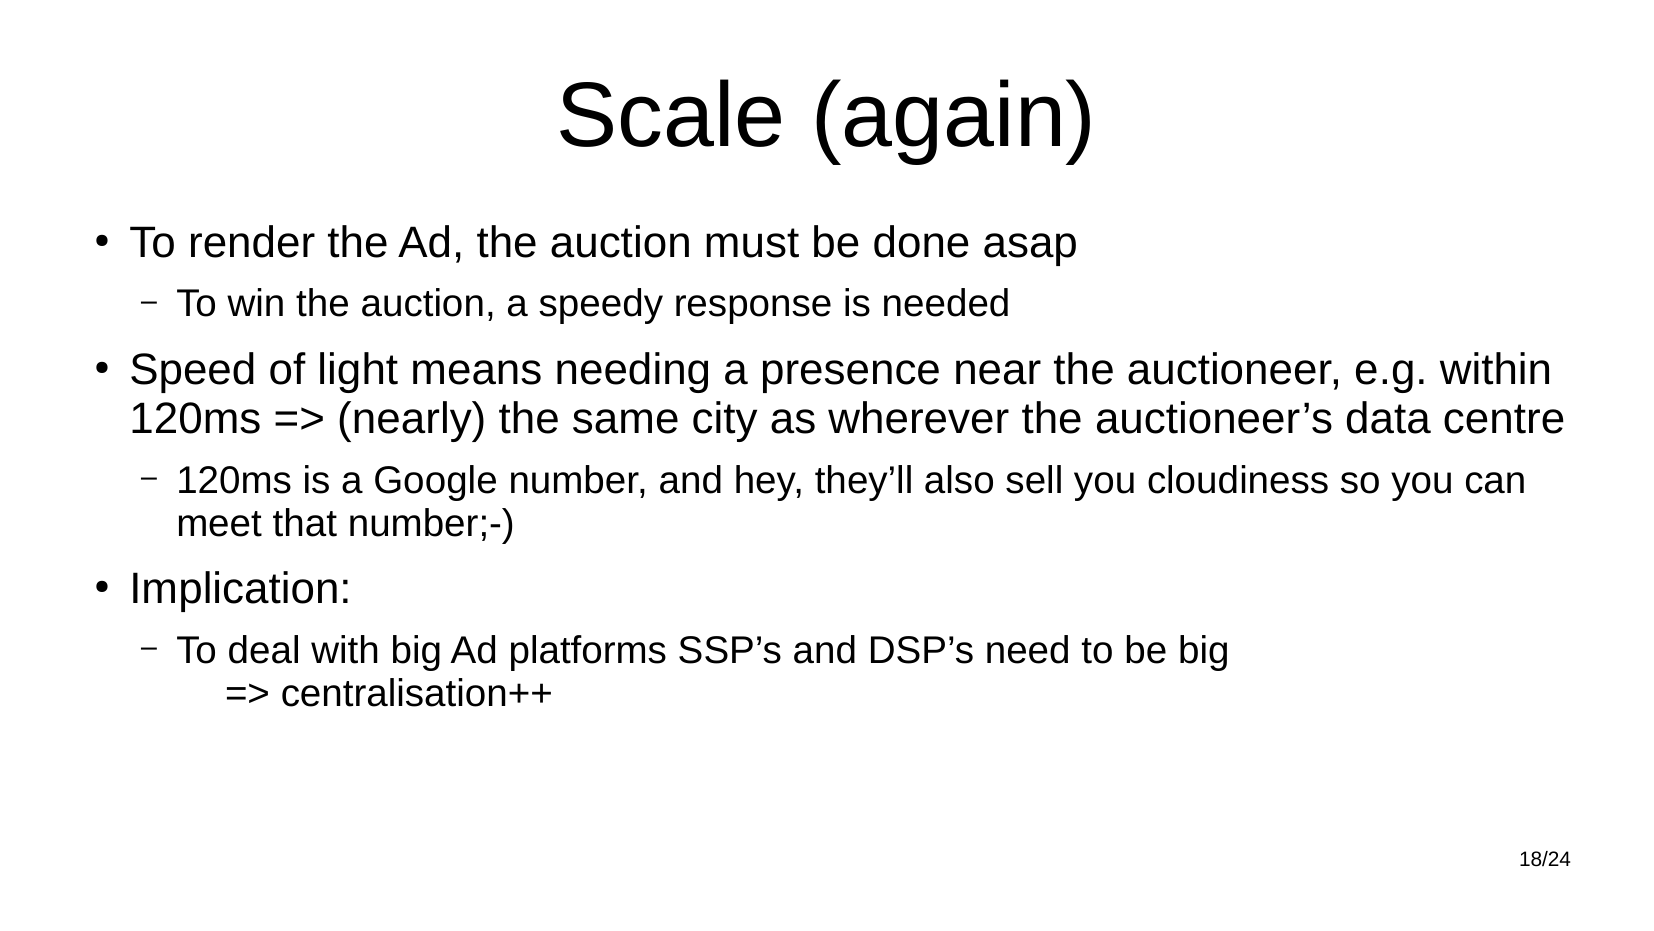

# Scale (again)
To render the Ad, the auction must be done asap
To win the auction, a speedy response is needed
Speed of light means needing a presence near the auctioneer, e.g. within 120ms => (nearly) the same city as wherever the auctioneer’s data centre
120ms is a Google number, and hey, they’ll also sell you cloudiness so you can meet that number;-)
Implication:
To deal with big Ad platforms SSP’s and DSP’s need to be big
	=> centralisation++
18